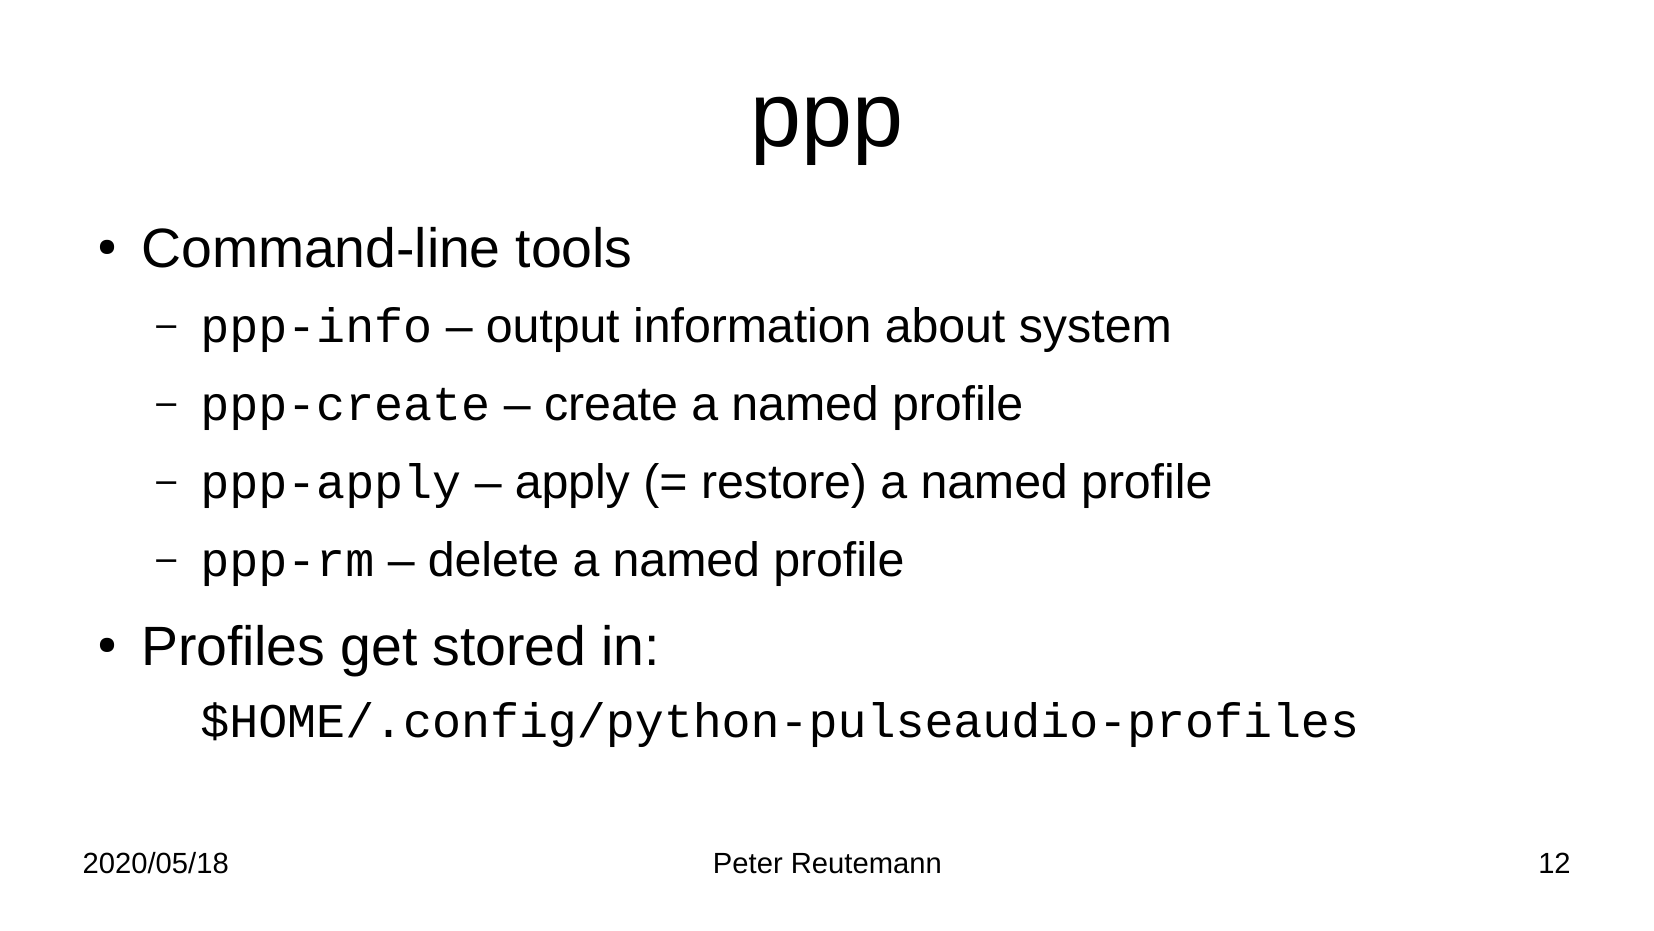

# ppp
Command-line tools
ppp-info – output information about system
ppp-create – create a named profile
ppp-apply – apply (= restore) a named profile
ppp-rm – delete a named profile
Profiles get stored in:
$HOME/.config/python-pulseaudio-profiles
2020/05/18
Peter Reutemann
12